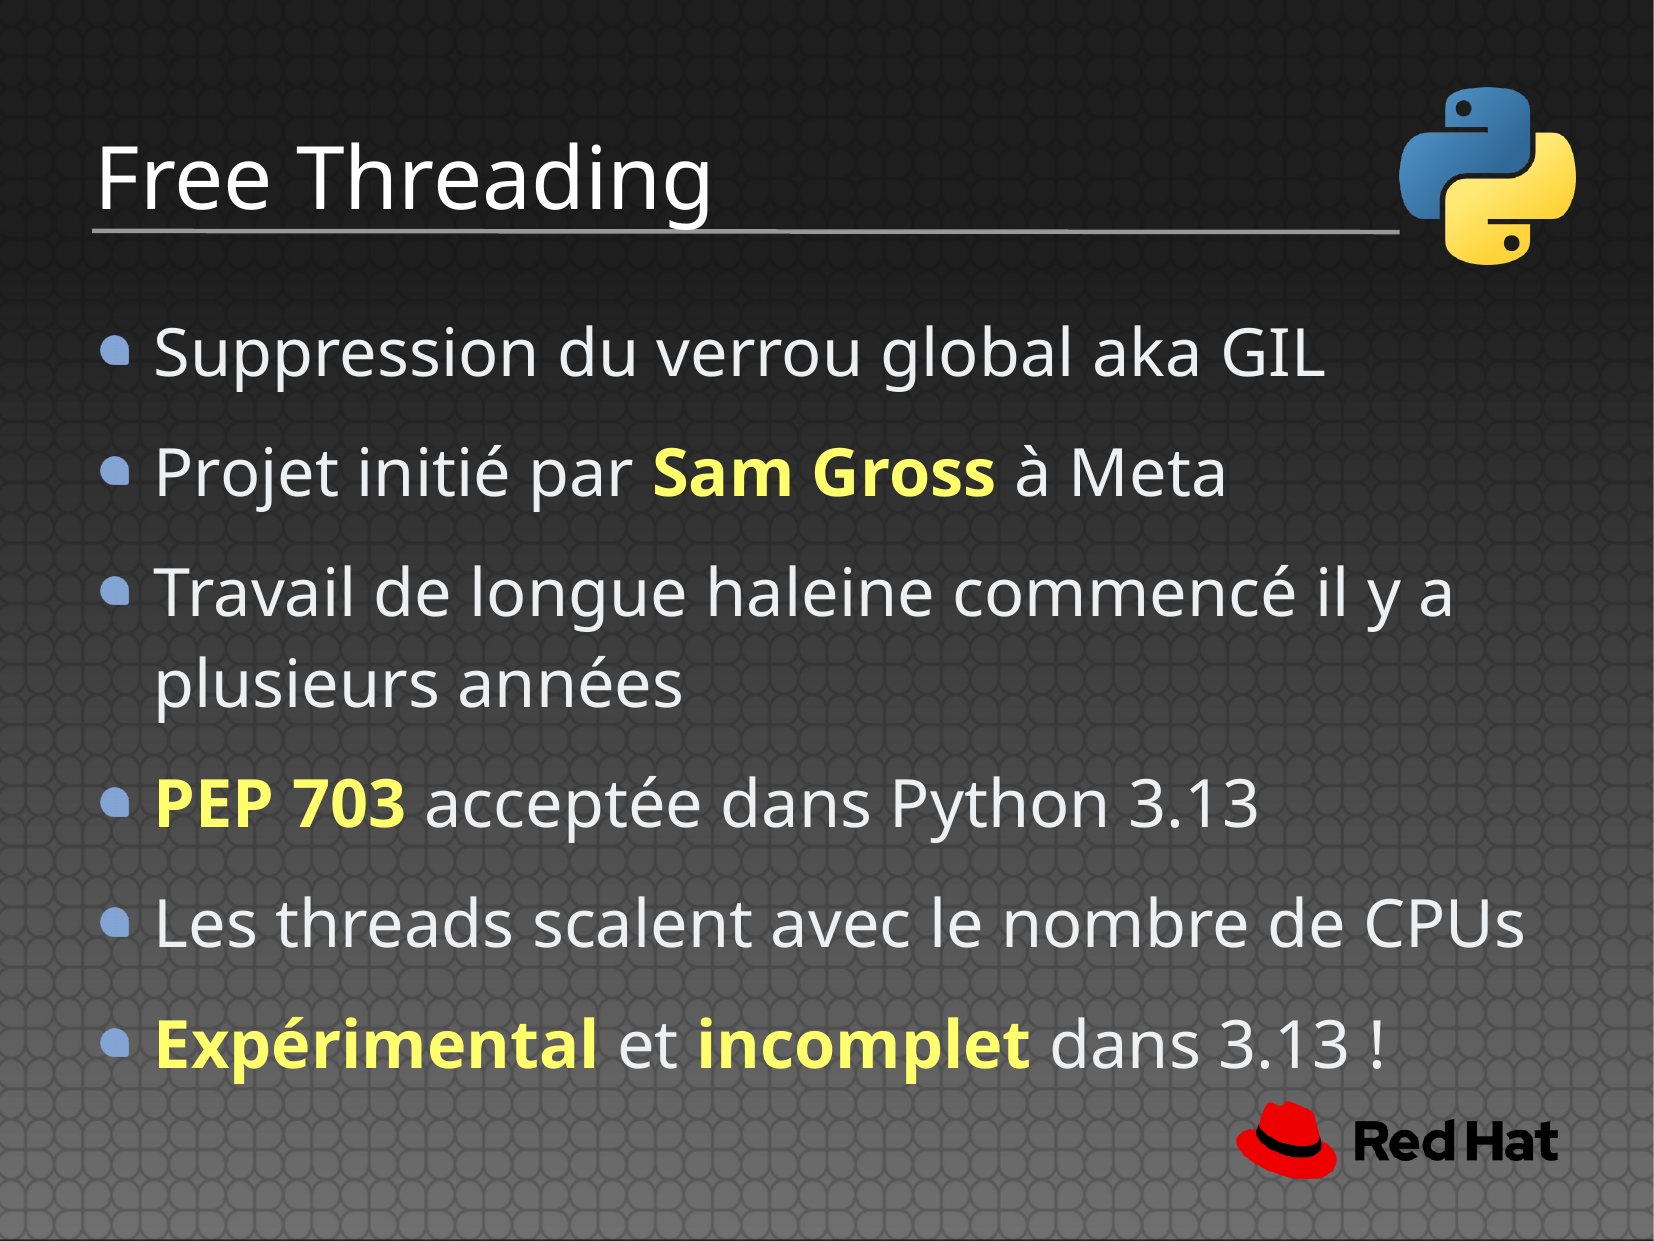

Free Threading
# Suppression du verrou global aka GIL
Projet initié par Sam Gross à Meta
Travail de longue haleine commencé il y a plusieurs années
PEP 703 acceptée dans Python 3.13
Les threads scalent avec le nombre de CPUs
Expérimental et incomplet dans 3.13 !